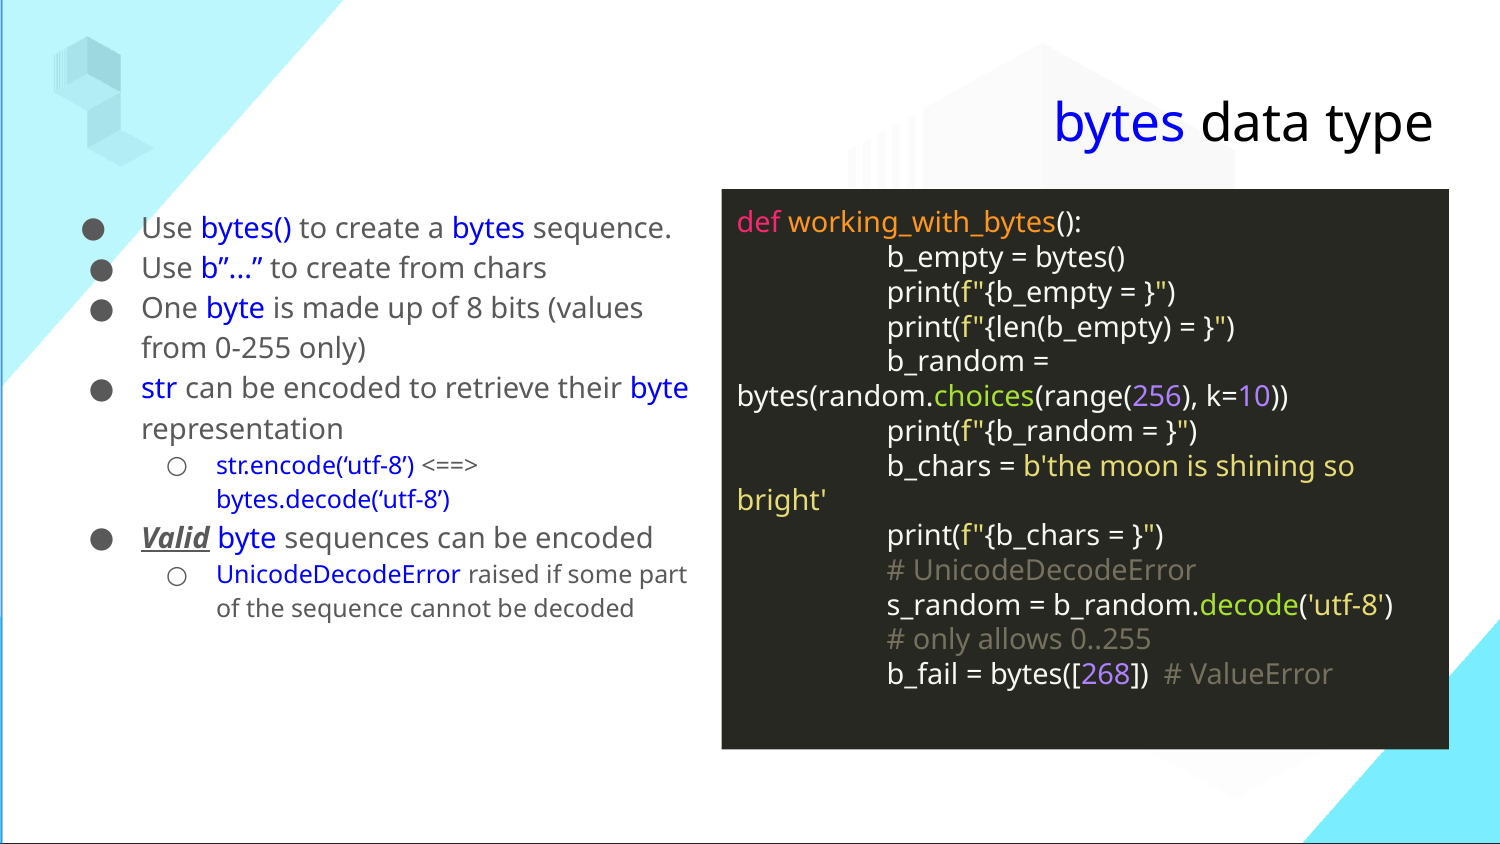

# bytes data type
Use bytes() to create a bytes sequence.
Use b”...” to create from chars
One byte is made up of 8 bits (values from 0-255 only)
str can be encoded to retrieve their byte representation
str.encode(‘utf-8’) <==> bytes.decode(‘utf-8’)
Valid byte sequences can be encoded
UnicodeDecodeError raised if some part of the sequence cannot be decoded
def working_with_bytes():
	b_empty = bytes()
	print(f"{b_empty = }")
	print(f"{len(b_empty) = }")
	b_random = bytes(random.choices(range(256), k=10))
	print(f"{b_random = }")
	b_chars = b'the moon is shining so bright'
	print(f"{b_chars = }")
	# UnicodeDecodeError
	s_random = b_random.decode('utf-8')
	# only allows 0..255
	b_fail = bytes([268]) # ValueError